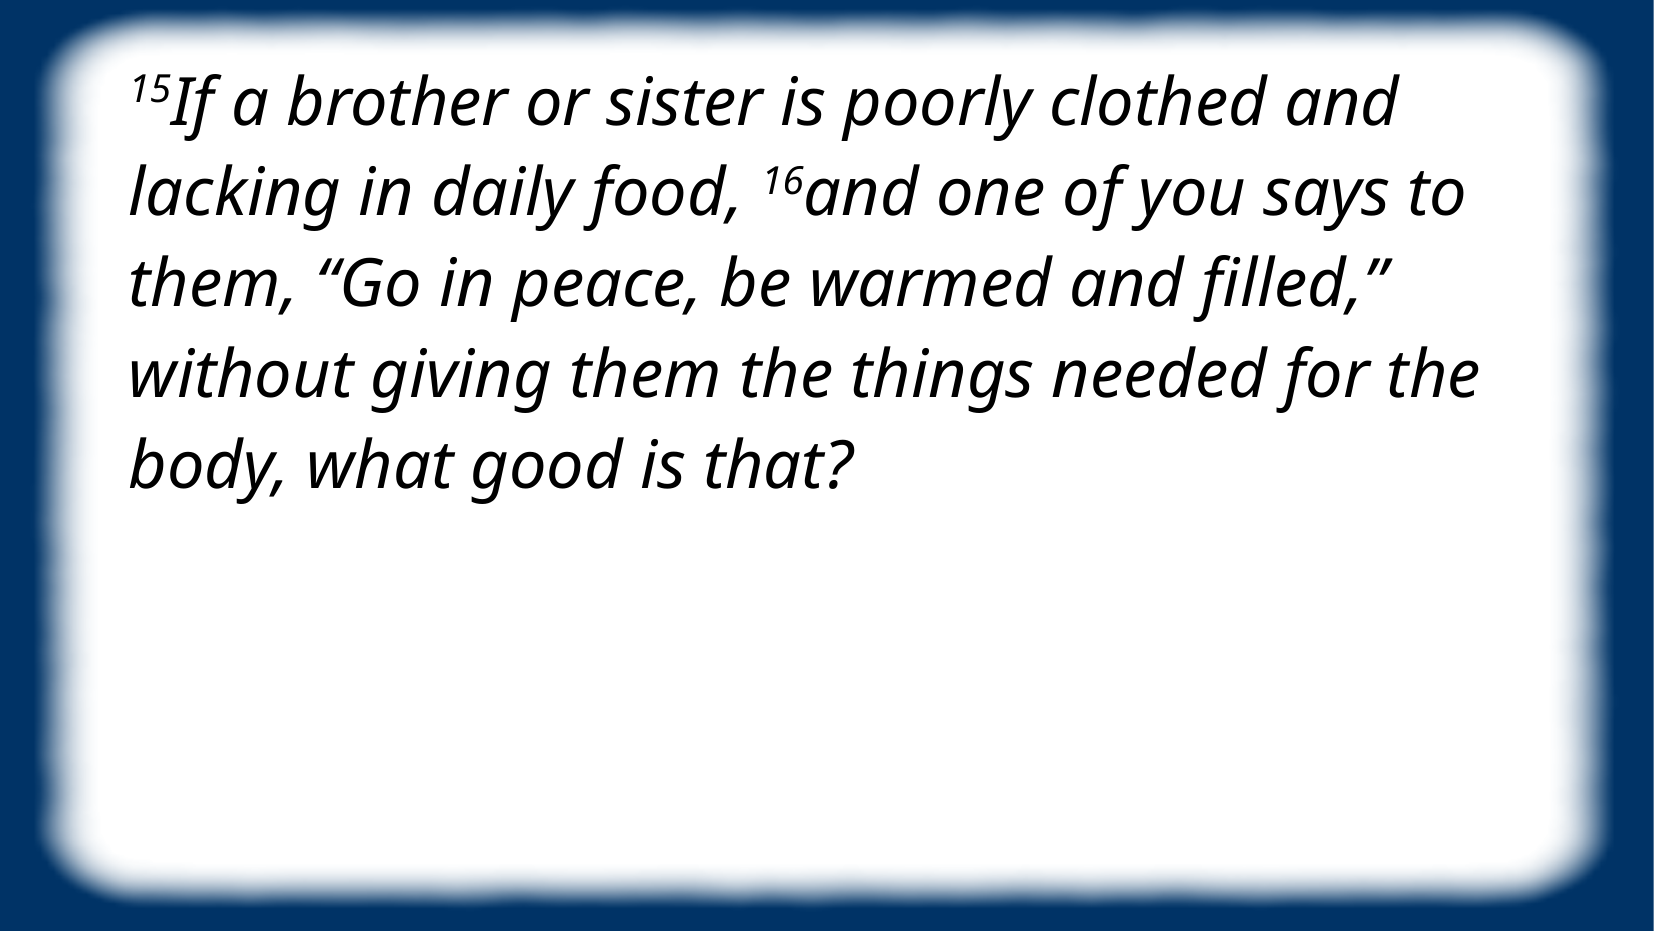

15If a brother or sister is poorly clothed and lacking in daily food, 16and one of you says to them, “Go in peace, be warmed and filled,” without giving them the things needed for the body, what good is that?